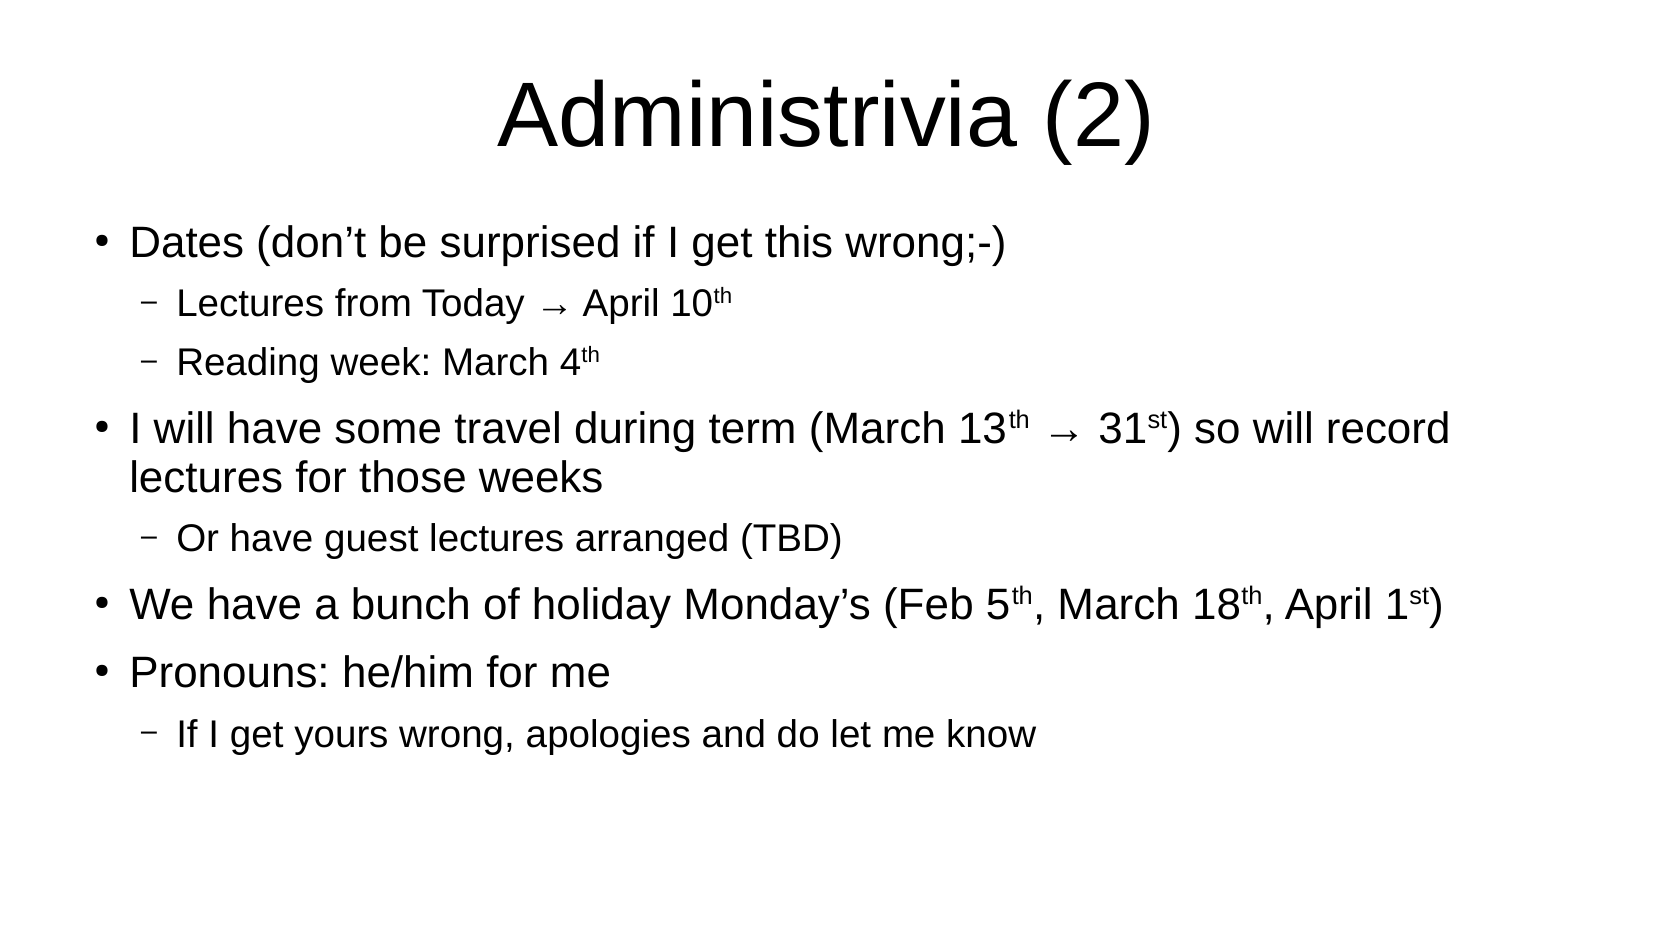

# Administrivia (2)
Dates (don’t be surprised if I get this wrong;-)
Lectures from Today → April 10th
Reading week: March 4th
I will have some travel during term (March 13th → 31st) so will record lectures for those weeks
Or have guest lectures arranged (TBD)
We have a bunch of holiday Monday’s (Feb 5th, March 18th, April 1st)
Pronouns: he/him for me
If I get yours wrong, apologies and do let me know